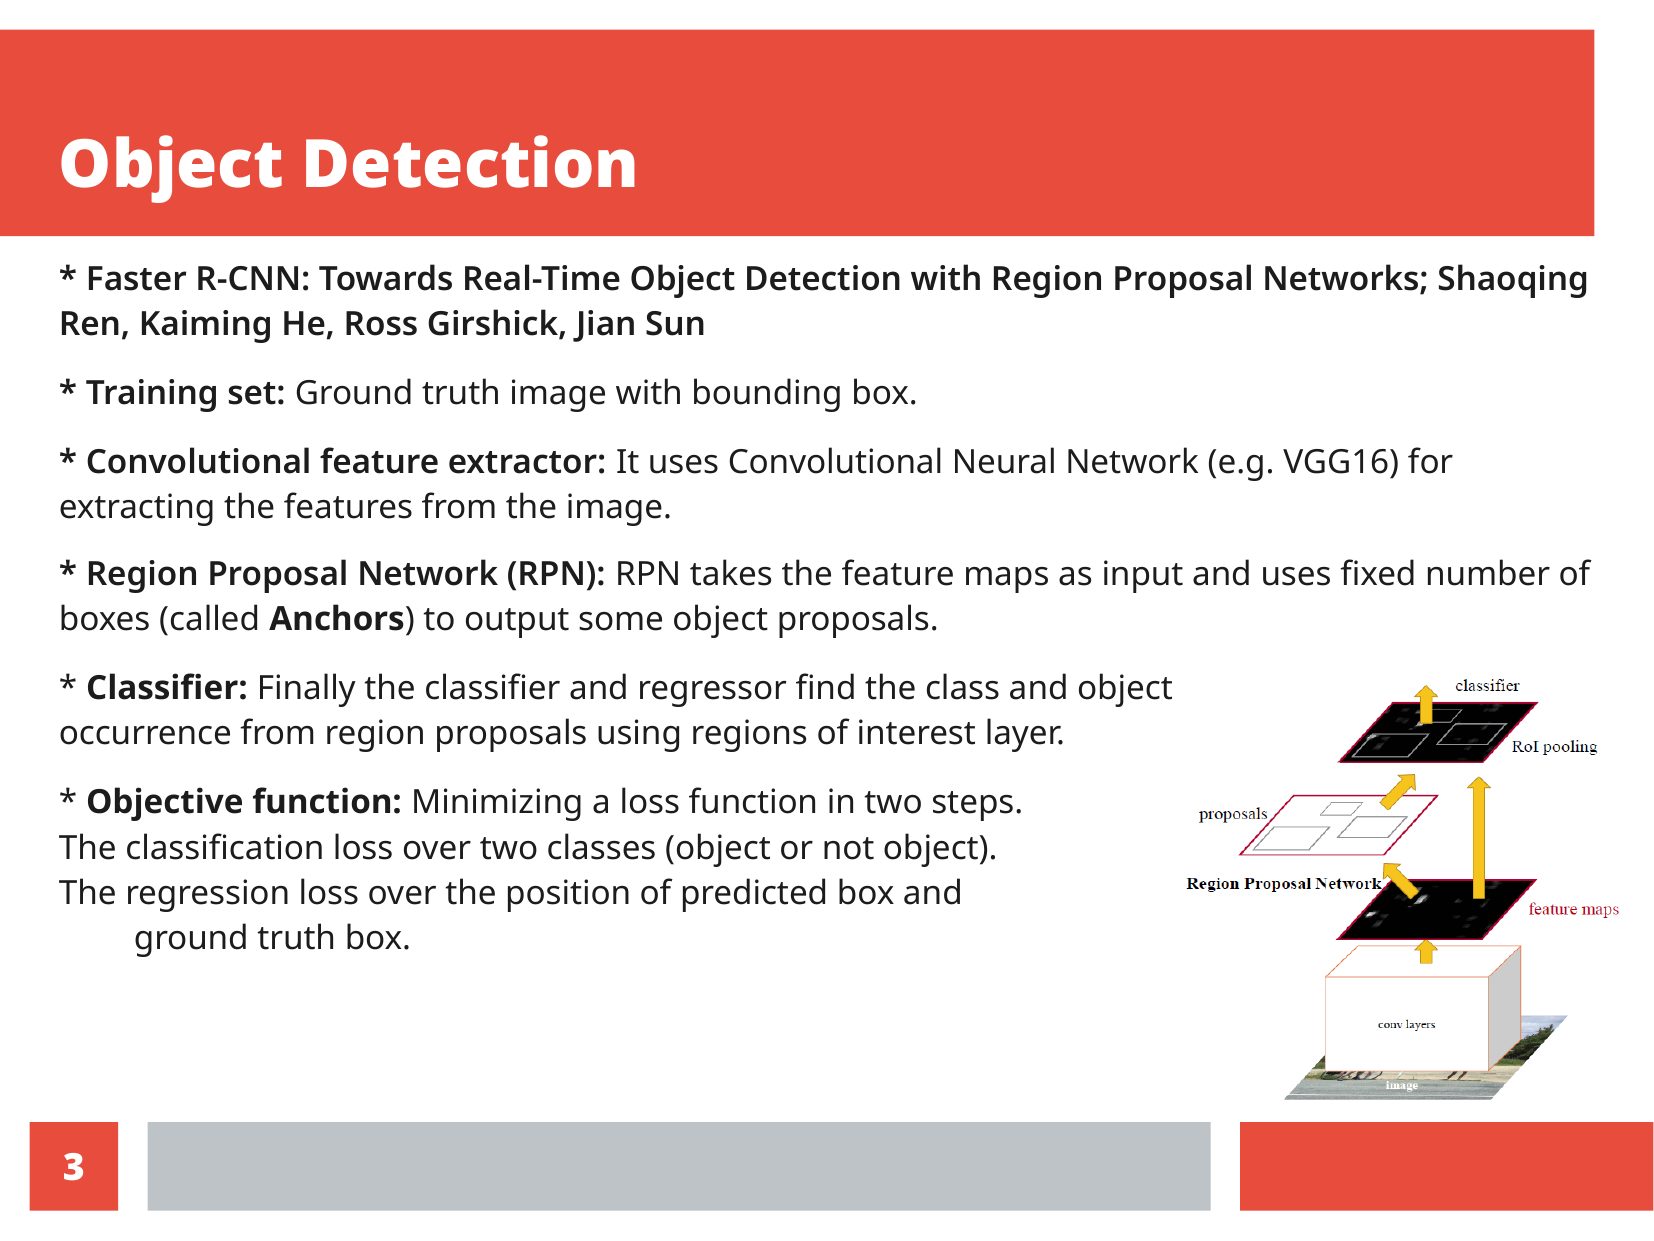

# Object Detection
* Faster R-CNN: Towards Real-Time Object Detection with Region Proposal Networks; Shaoqing Ren, Kaiming He, Ross Girshick, Jian Sun
* Training set: Ground truth image with bounding box.
* Convolutional feature extractor: It uses Convolutional Neural Network (e.g. VGG16) for extracting the features from the image.
* Region Proposal Network (RPN): RPN takes the feature maps as input and uses fixed number of boxes (called Anchors) to output some object proposals.
* Classifier: Finally the classifier and regressor find the class and object
occurrence from region proposals using regions of interest layer.
* Objective function: Minimizing a loss function in two steps.
The classification loss over two classes (object or not object).
The regression loss over the position of predicted box and
	ground truth box.
3